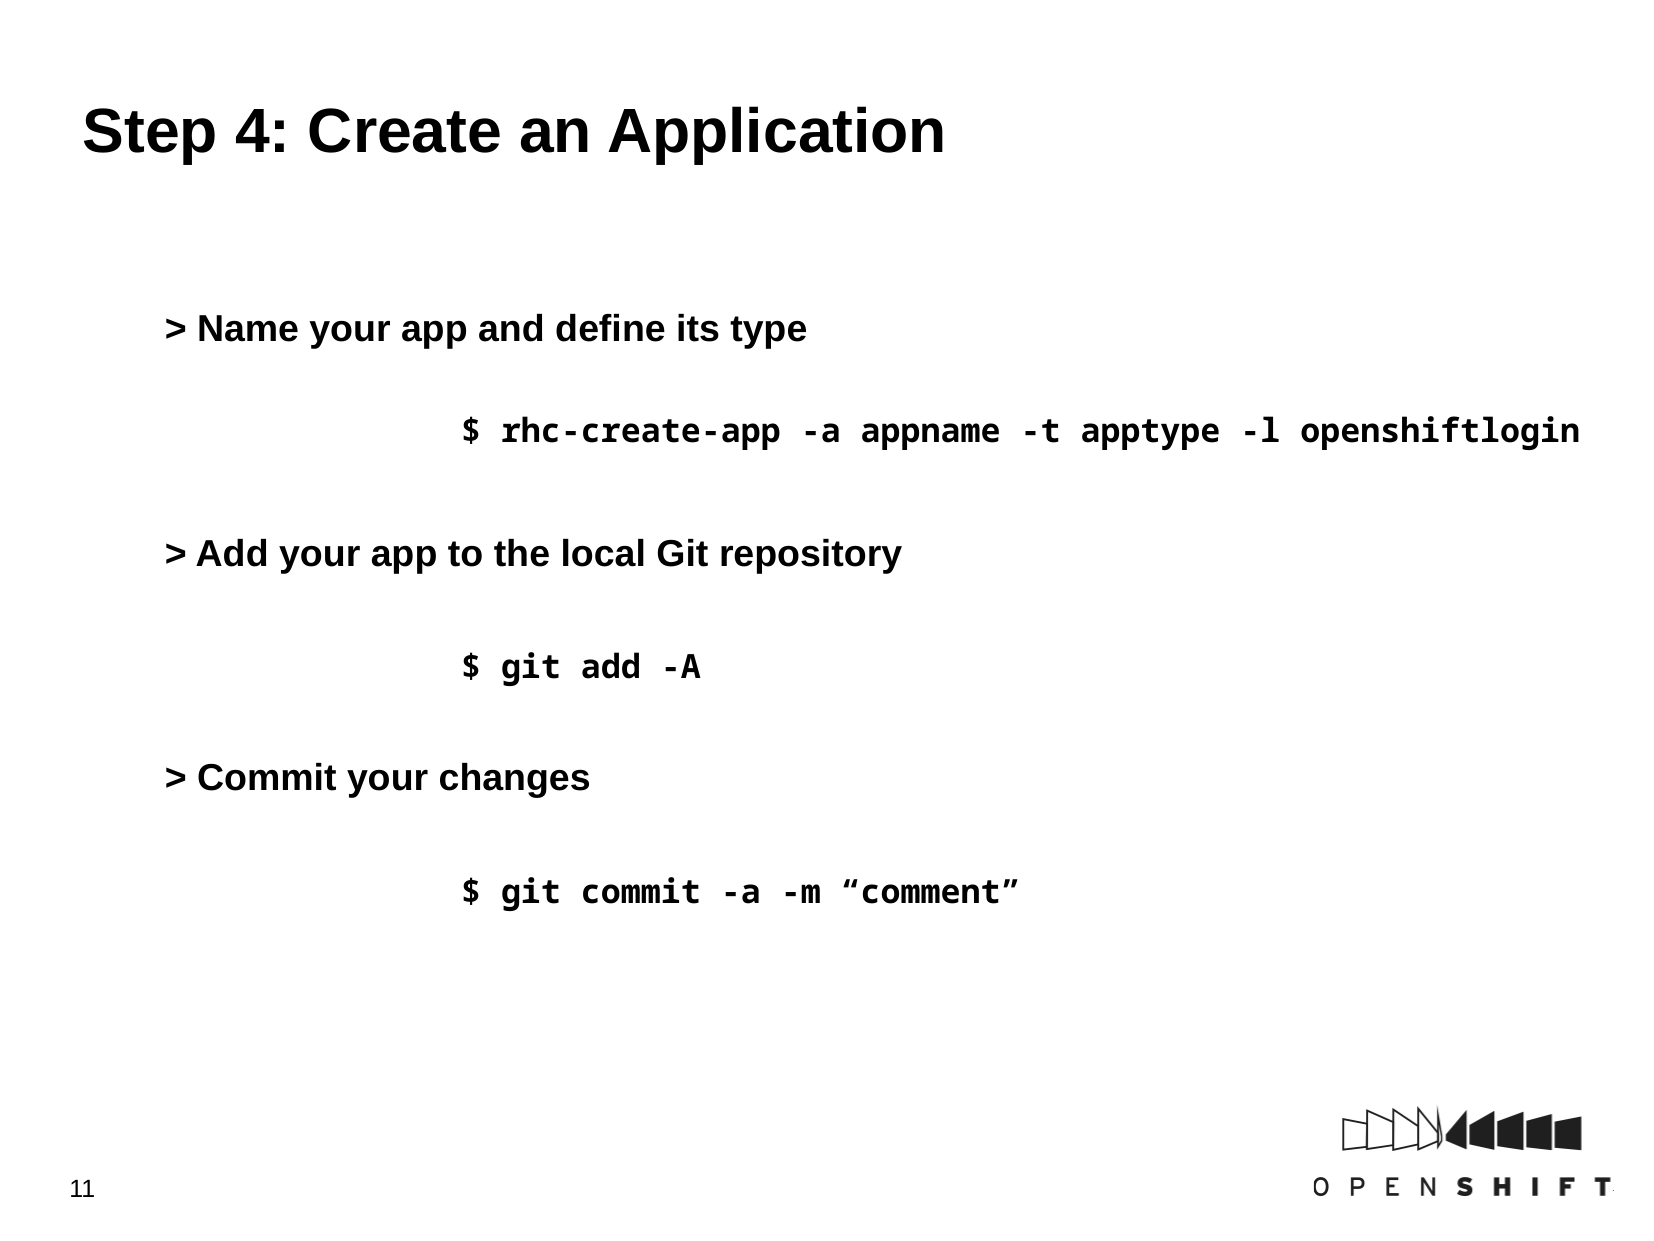

# Step 4: Create an Application
> Name your app and define its type
$ rhc-create-app -a appname -t apptype -l openshiftlogin
> Add your app to the local Git repository
$ git add -A
> Commit your changes
$ git commit -a -m “comment”